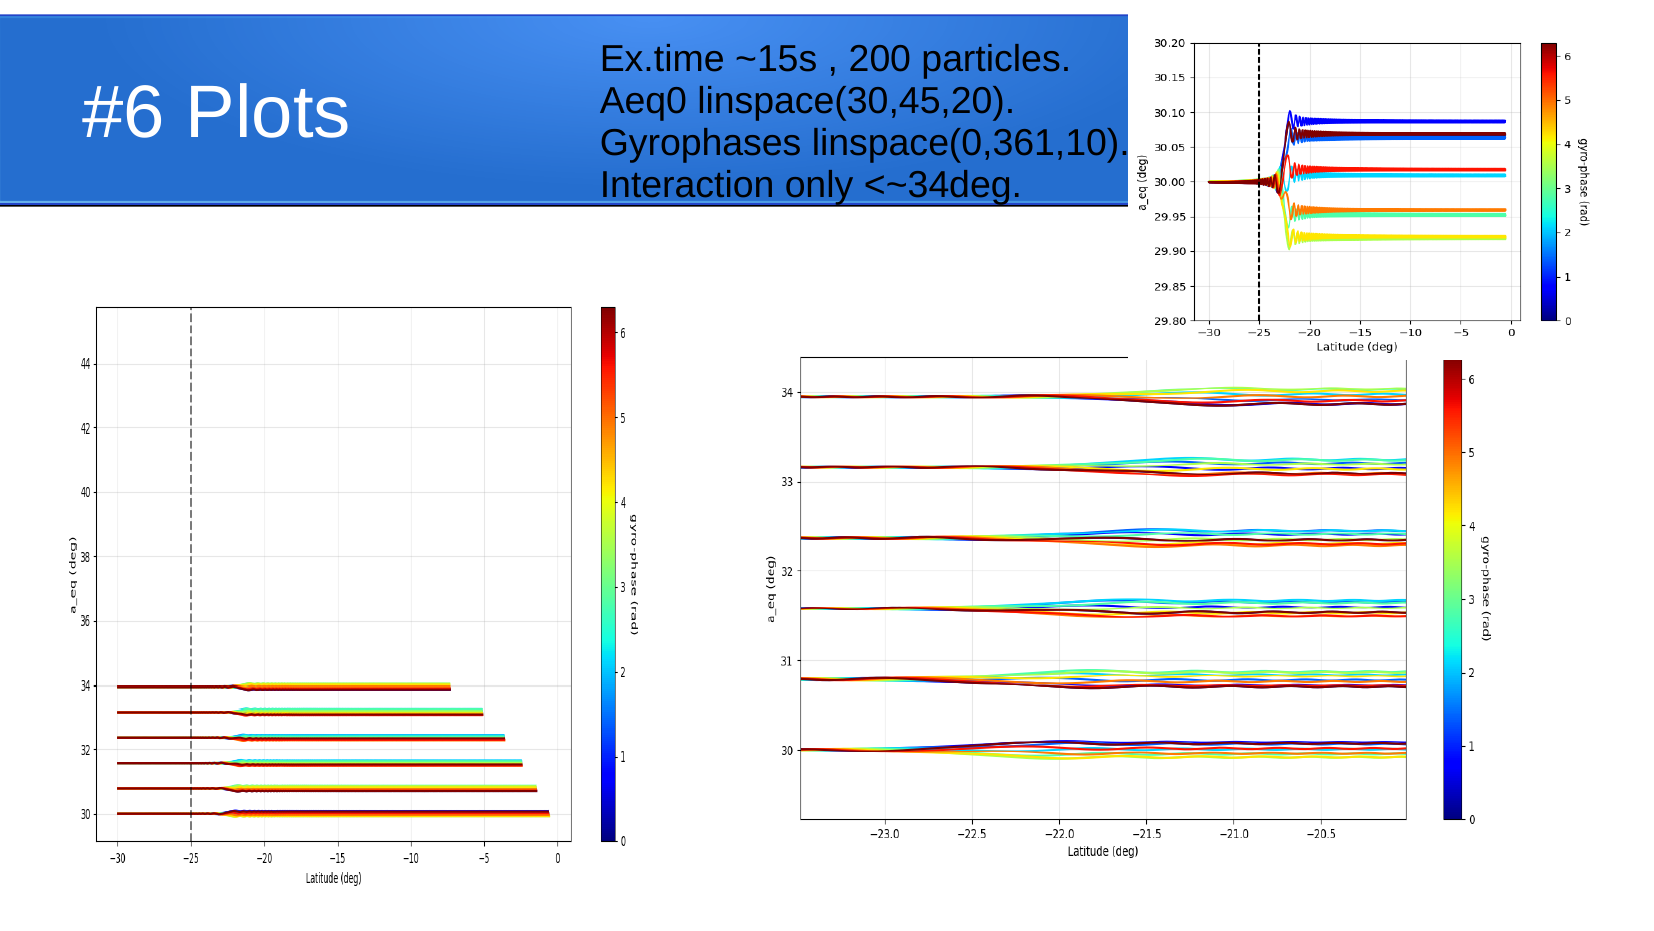

Ex.time ~15s , 200 particles.
Aeq0 linspace(30,45,20).
Gyrophases linspace(0,361,10).
Interaction only <~34deg.
# #6 Plots